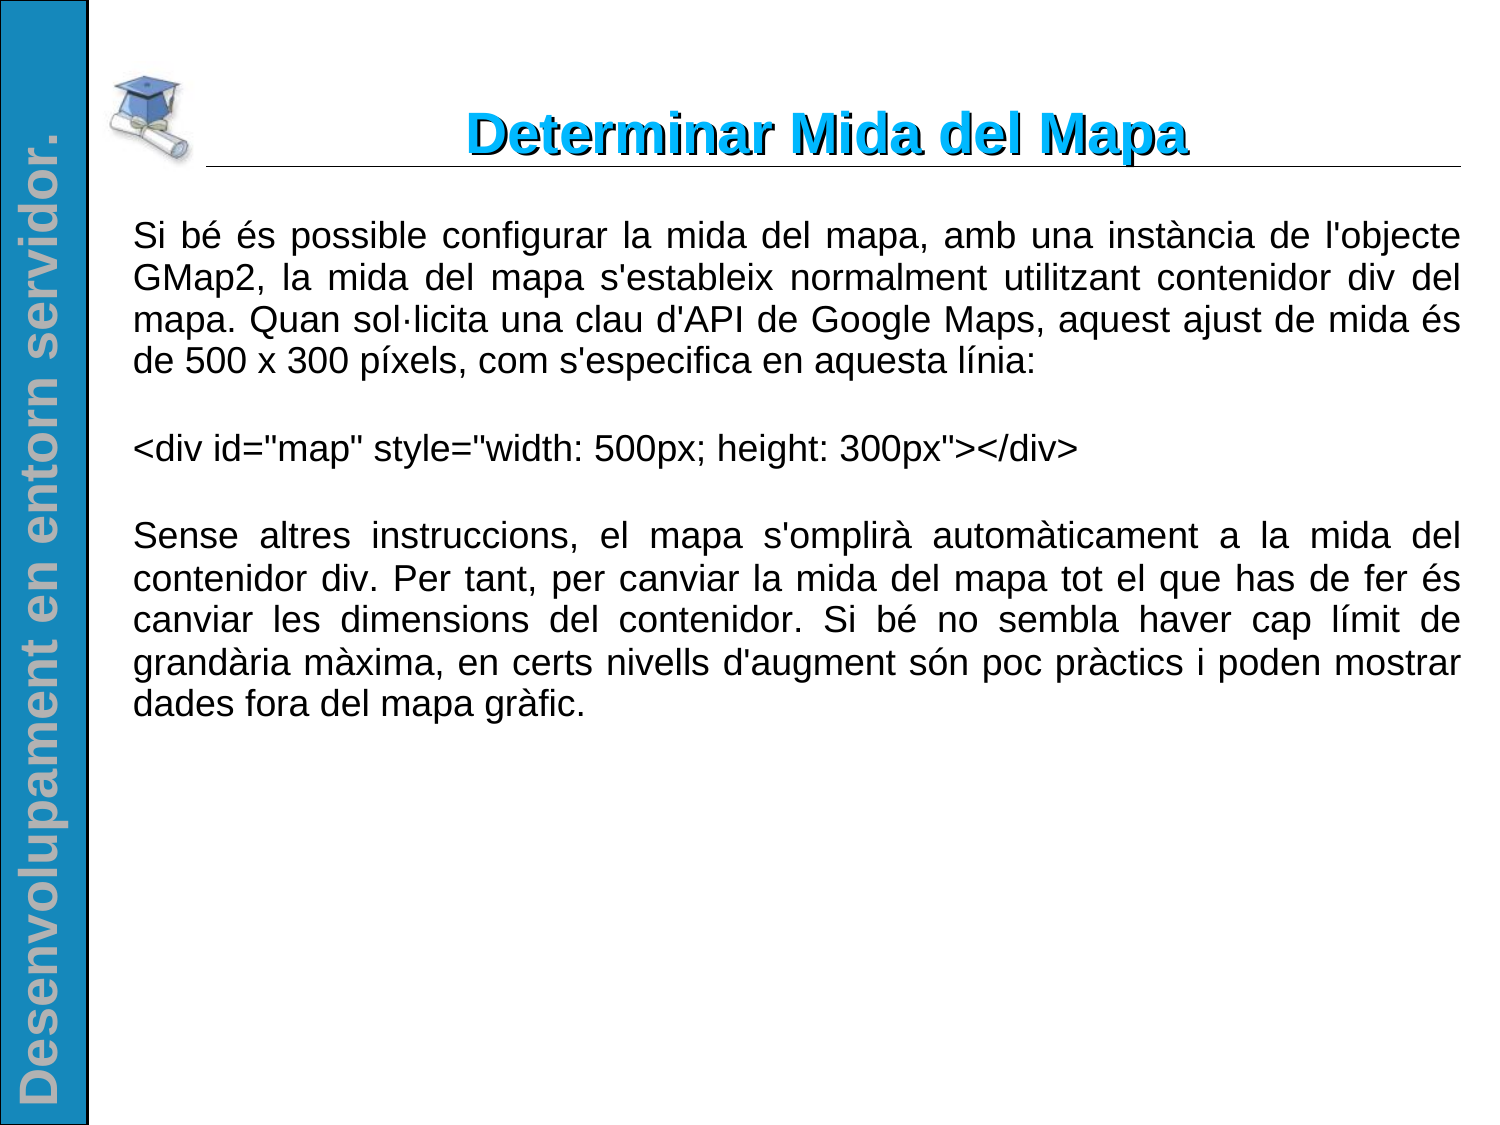

# Determinar Mida del Mapa
Si bé és possible configurar la mida del mapa, amb una instància de l'objecte GMap2, la mida del mapa s'estableix normalment utilitzant contenidor div del mapa. Quan sol·licita una clau d'API de Google Maps, aquest ajust de mida és de 500 x 300 píxels, com s'especifica en aquesta línia:
<div id="map" style="width: 500px; height: 300px"></div>
Sense altres instruccions, el mapa s'omplirà automàticament a la mida del contenidor div. Per tant, per canviar la mida del mapa tot el que has de fer és canviar les dimensions del contenidor. Si bé no sembla haver cap límit de grandària màxima, en certs nivells d'augment són poc pràctics i poden mostrar dades fora del mapa gràfic.